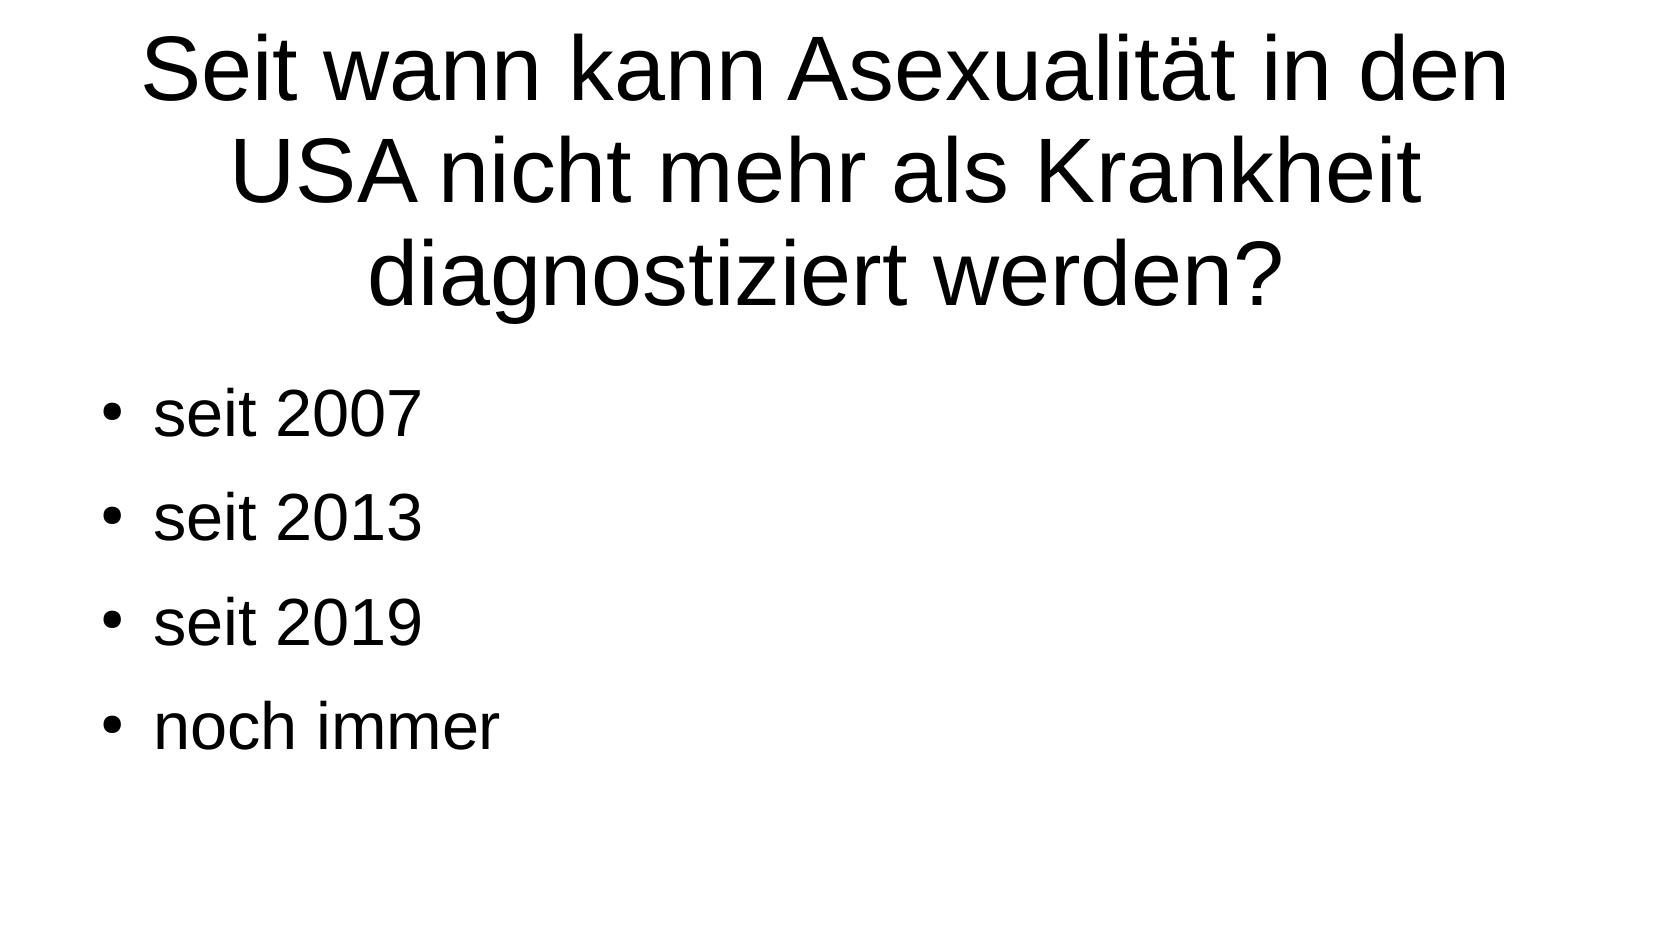

# Seit wann kann Asexualität in den USA nicht mehr als Krankheit diagnostiziert werden?
seit 2007
seit 2013
seit 2019
noch immer